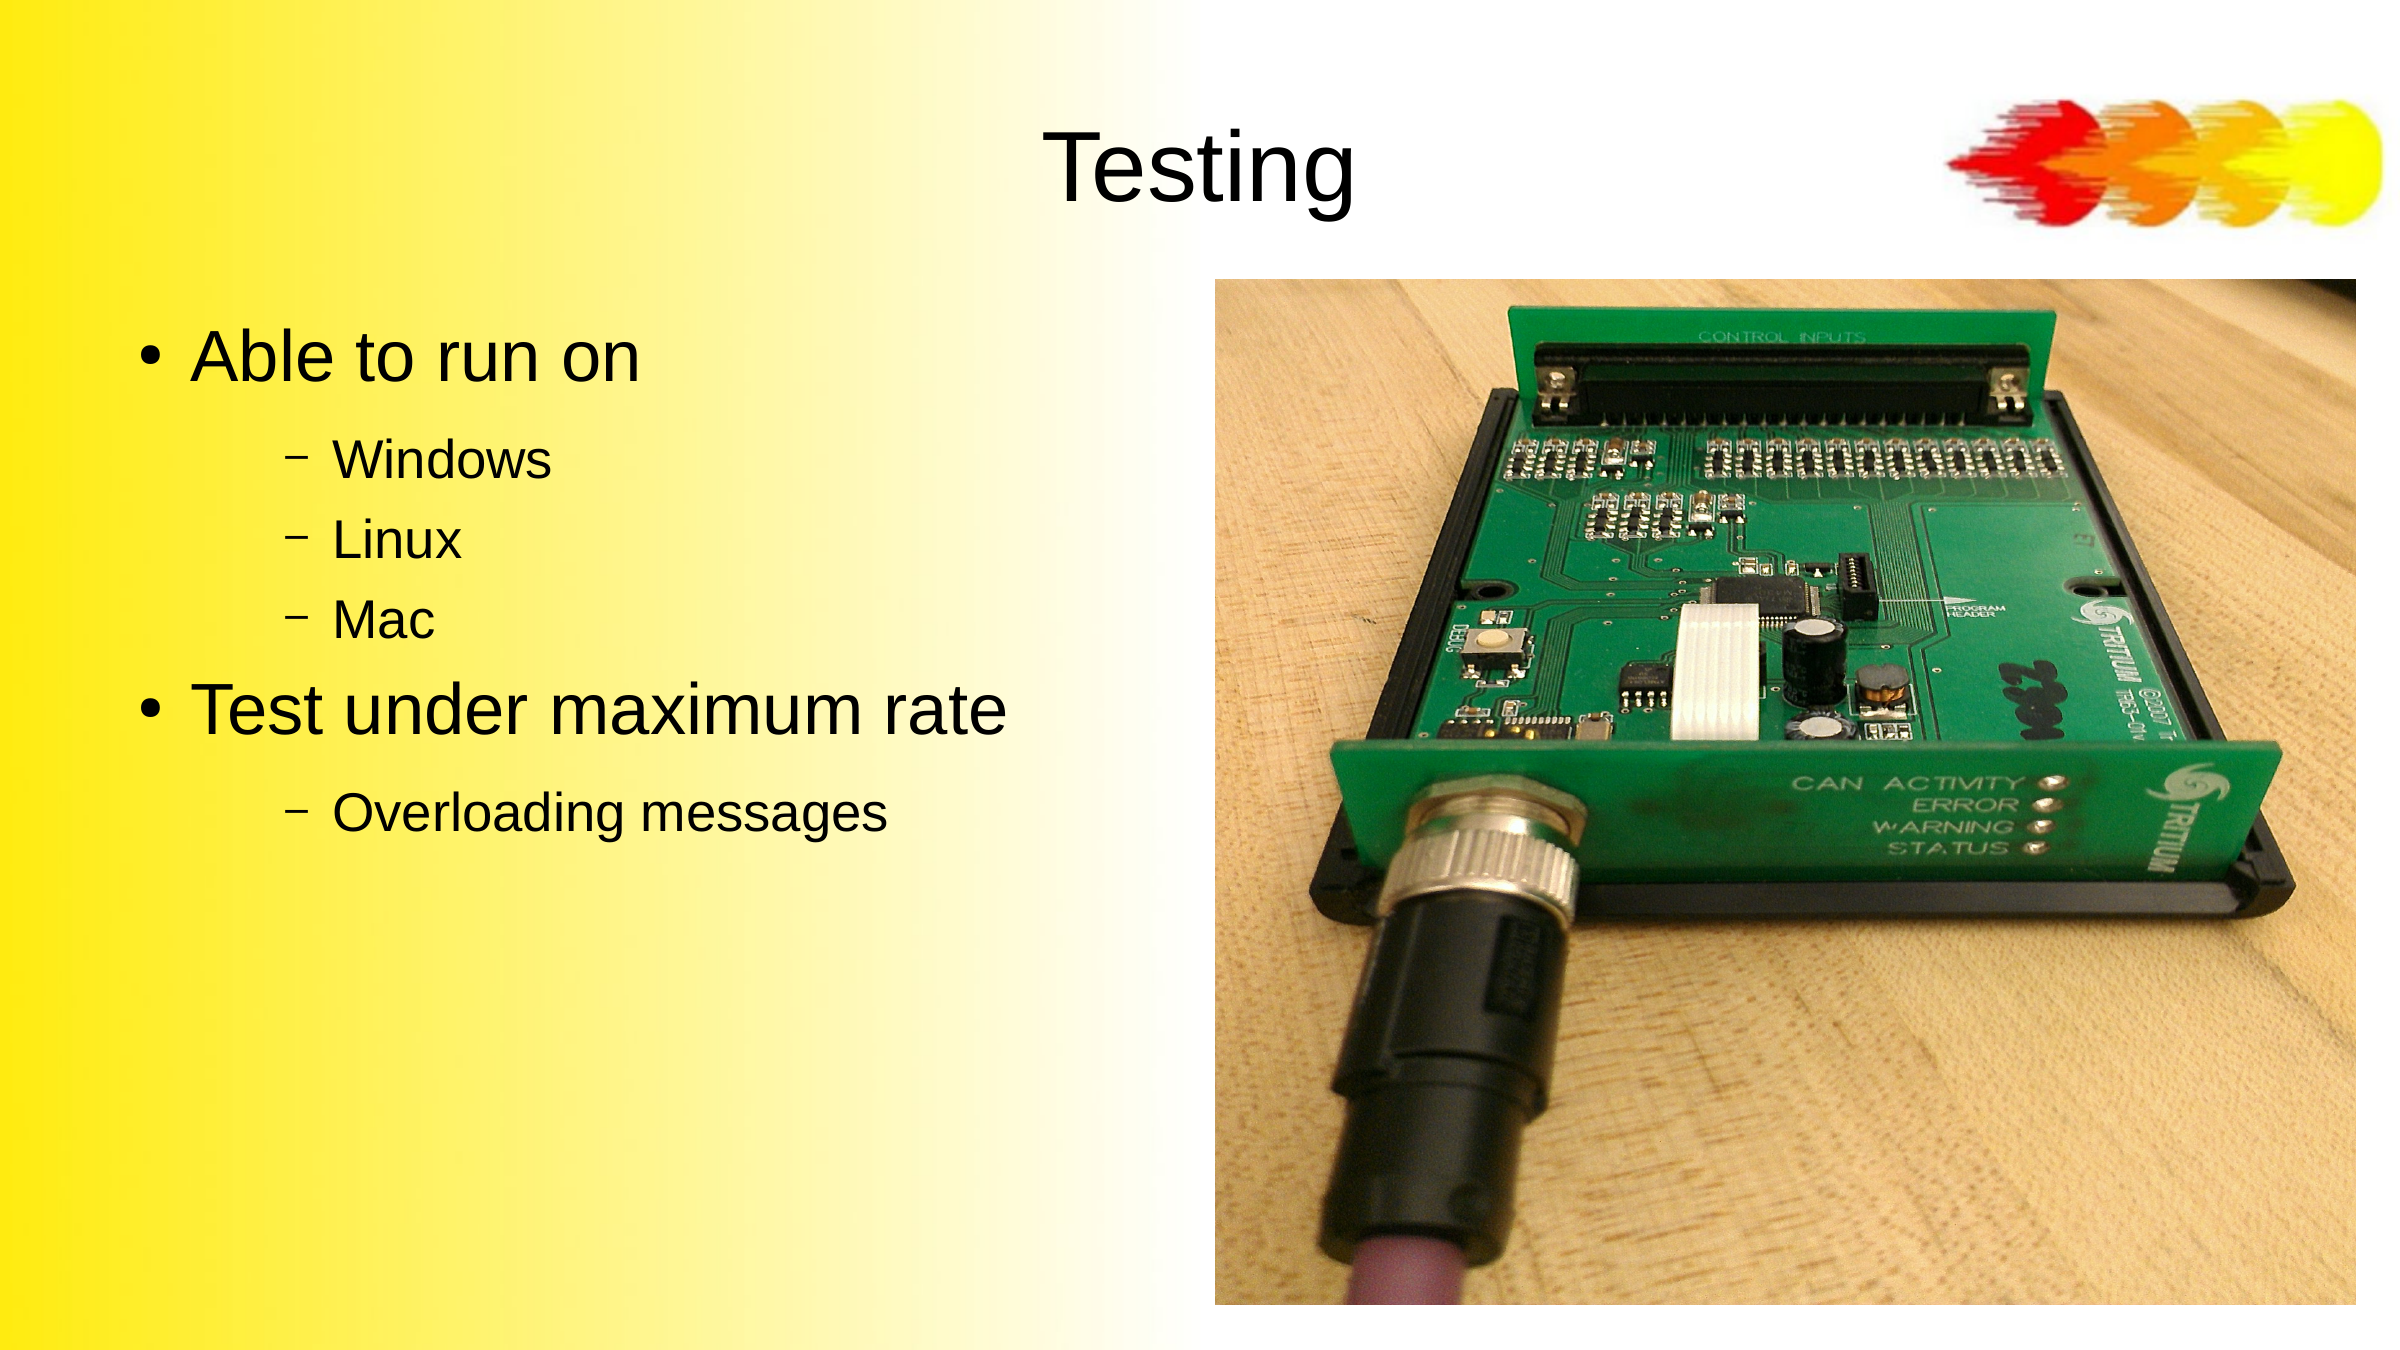

# Testing
Able to run on
Windows
Linux
Mac
Test under maximum rate
Overloading messages